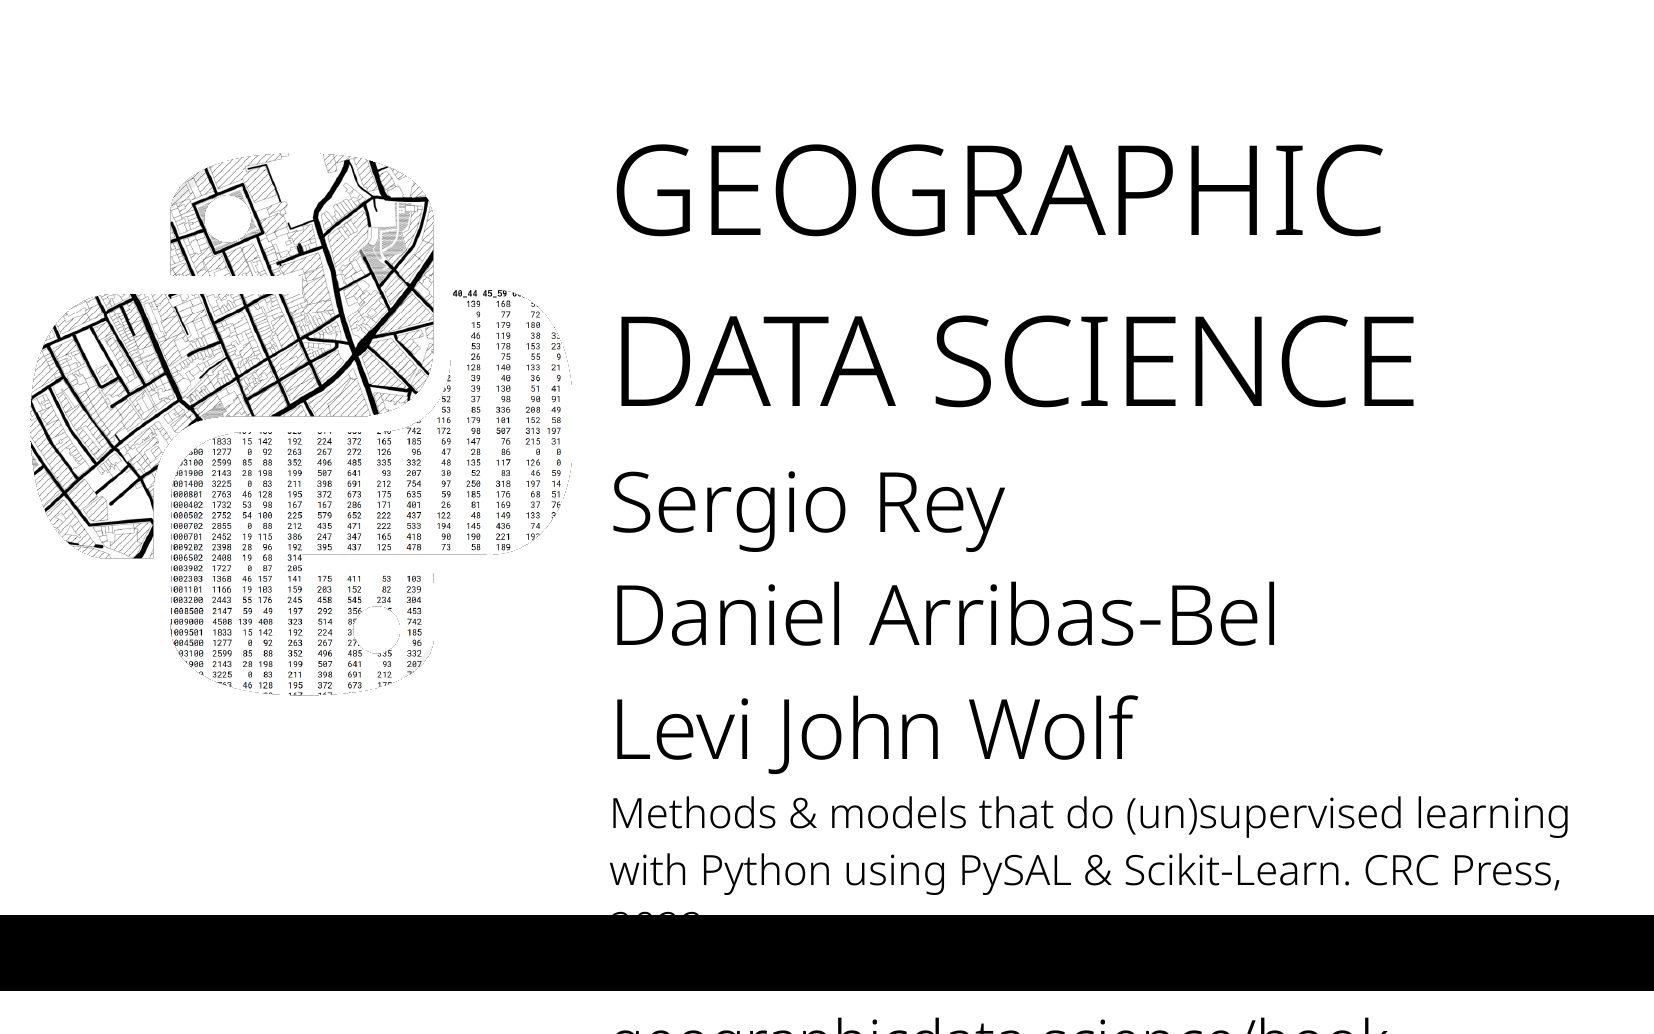

GEOGRAPHIC
DATA SCIENCE
Sergio Rey
Daniel Arribas-Bel
Levi John Wolf
Methods & models that do (un)supervised learning with Python using PySAL & Scikit-Learn. CRC Press, 2022.
geographicdata.science/book